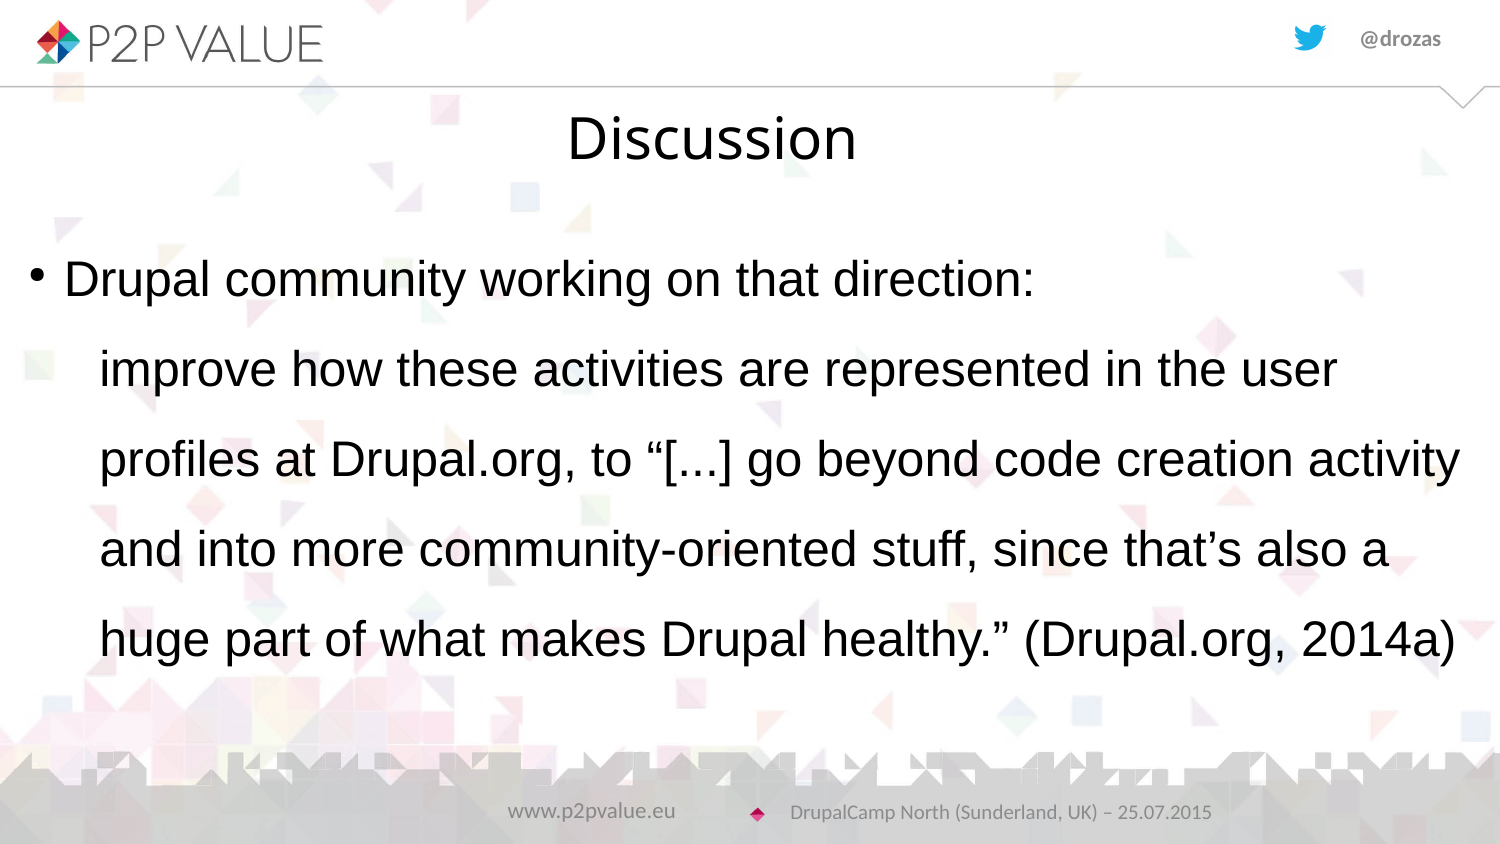

@drozas
# Discussion
Drupal community working on that direction:
improve how these activities are represented in the user profiles at Drupal.org, to “[...] go beyond code creation activity and into more community-oriented stuff, since that’s also a huge part of what makes Drupal healthy.” (Drupal.org, 2014a)
DrupalCamp North (Sunderland, UK) – 25.07.2015
www.p2pvalue.eu